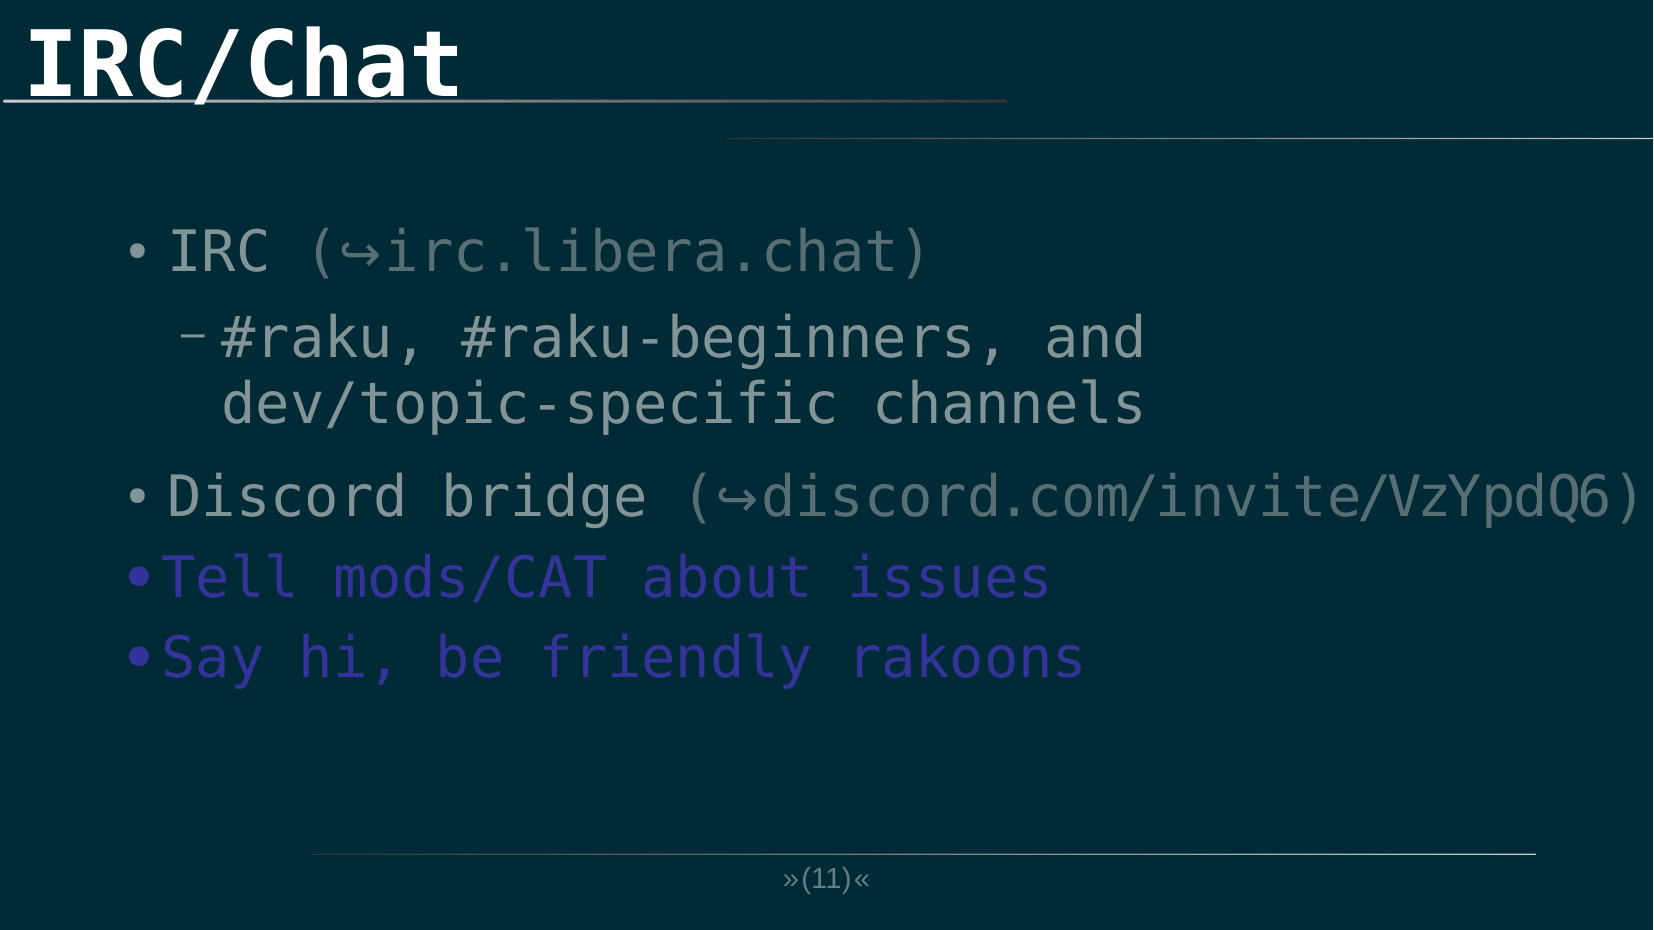

# IRC/Chat
IRC (↪ irc.libera.chat)
#raku, #raku-beginners, and
dev/topic-specific channels
Discord bridge (↪ discord.com/invite/VzYpdQ6)
Tell mods/CAT about issues
Say hi, be friendly rakoons